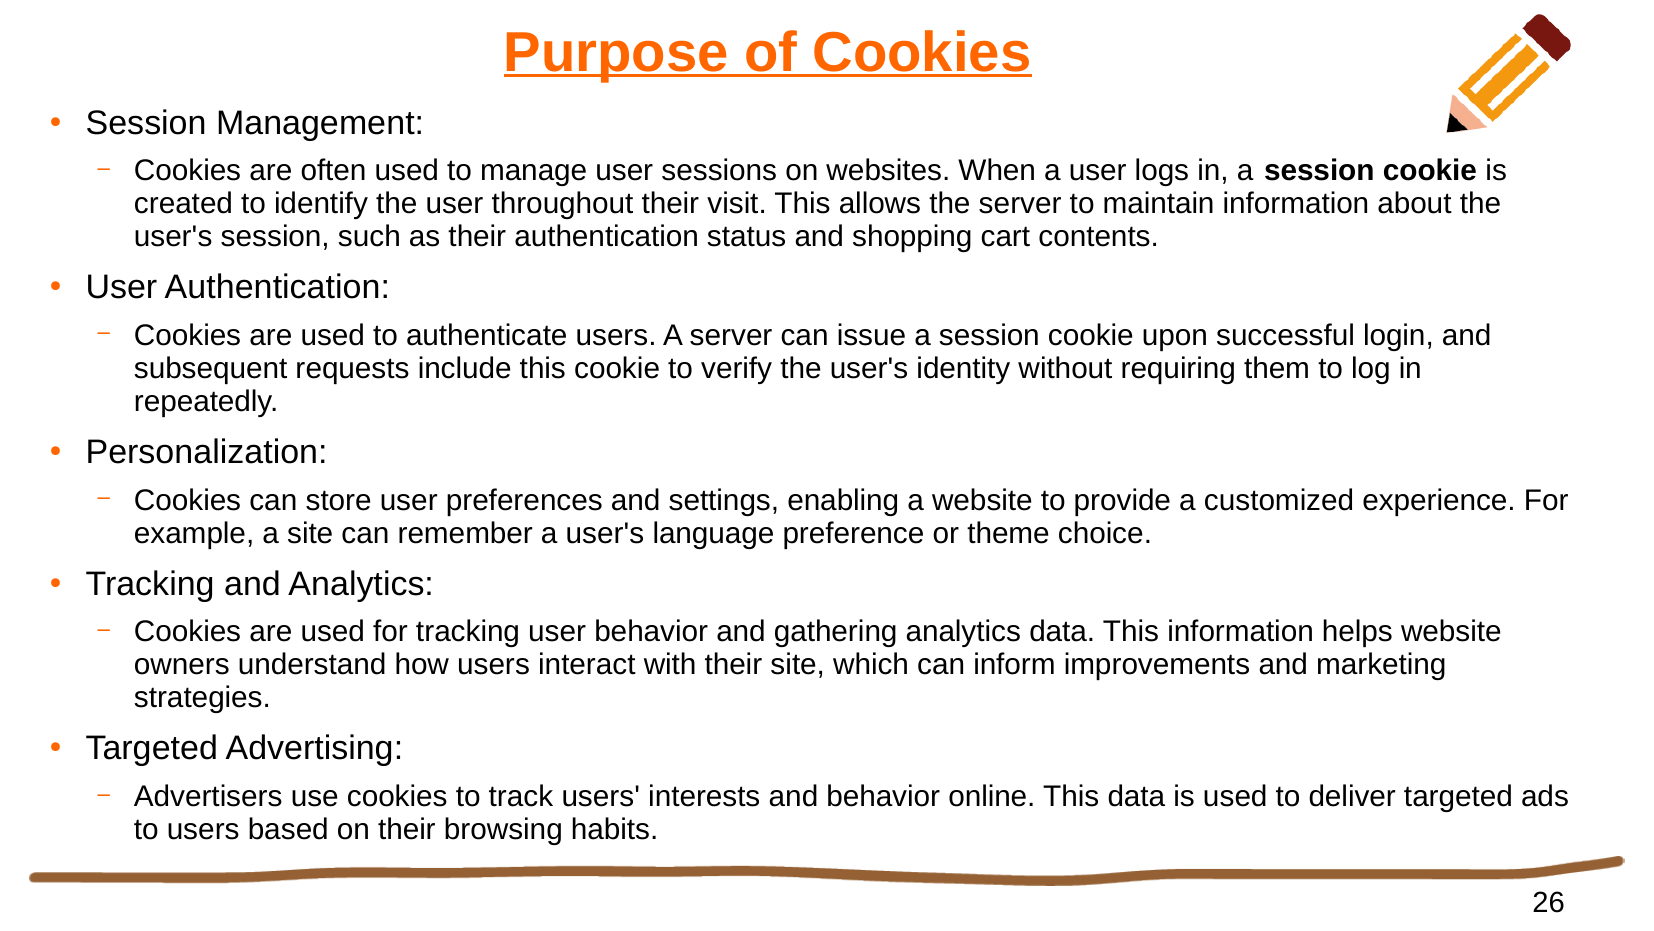

# Purpose of Cookies
Session Management:
Cookies are often used to manage user sessions on websites. When a user logs in, a session cookie is created to identify the user throughout their visit. This allows the server to maintain information about the user's session, such as their authentication status and shopping cart contents.
User Authentication:
Cookies are used to authenticate users. A server can issue a session cookie upon successful login, and subsequent requests include this cookie to verify the user's identity without requiring them to log in repeatedly.
Personalization:
Cookies can store user preferences and settings, enabling a website to provide a customized experience. For example, a site can remember a user's language preference or theme choice.
Tracking and Analytics:
Cookies are used for tracking user behavior and gathering analytics data. This information helps website owners understand how users interact with their site, which can inform improvements and marketing strategies.
Targeted Advertising:
Advertisers use cookies to track users' interests and behavior online. This data is used to deliver targeted ads to users based on their browsing habits.
26